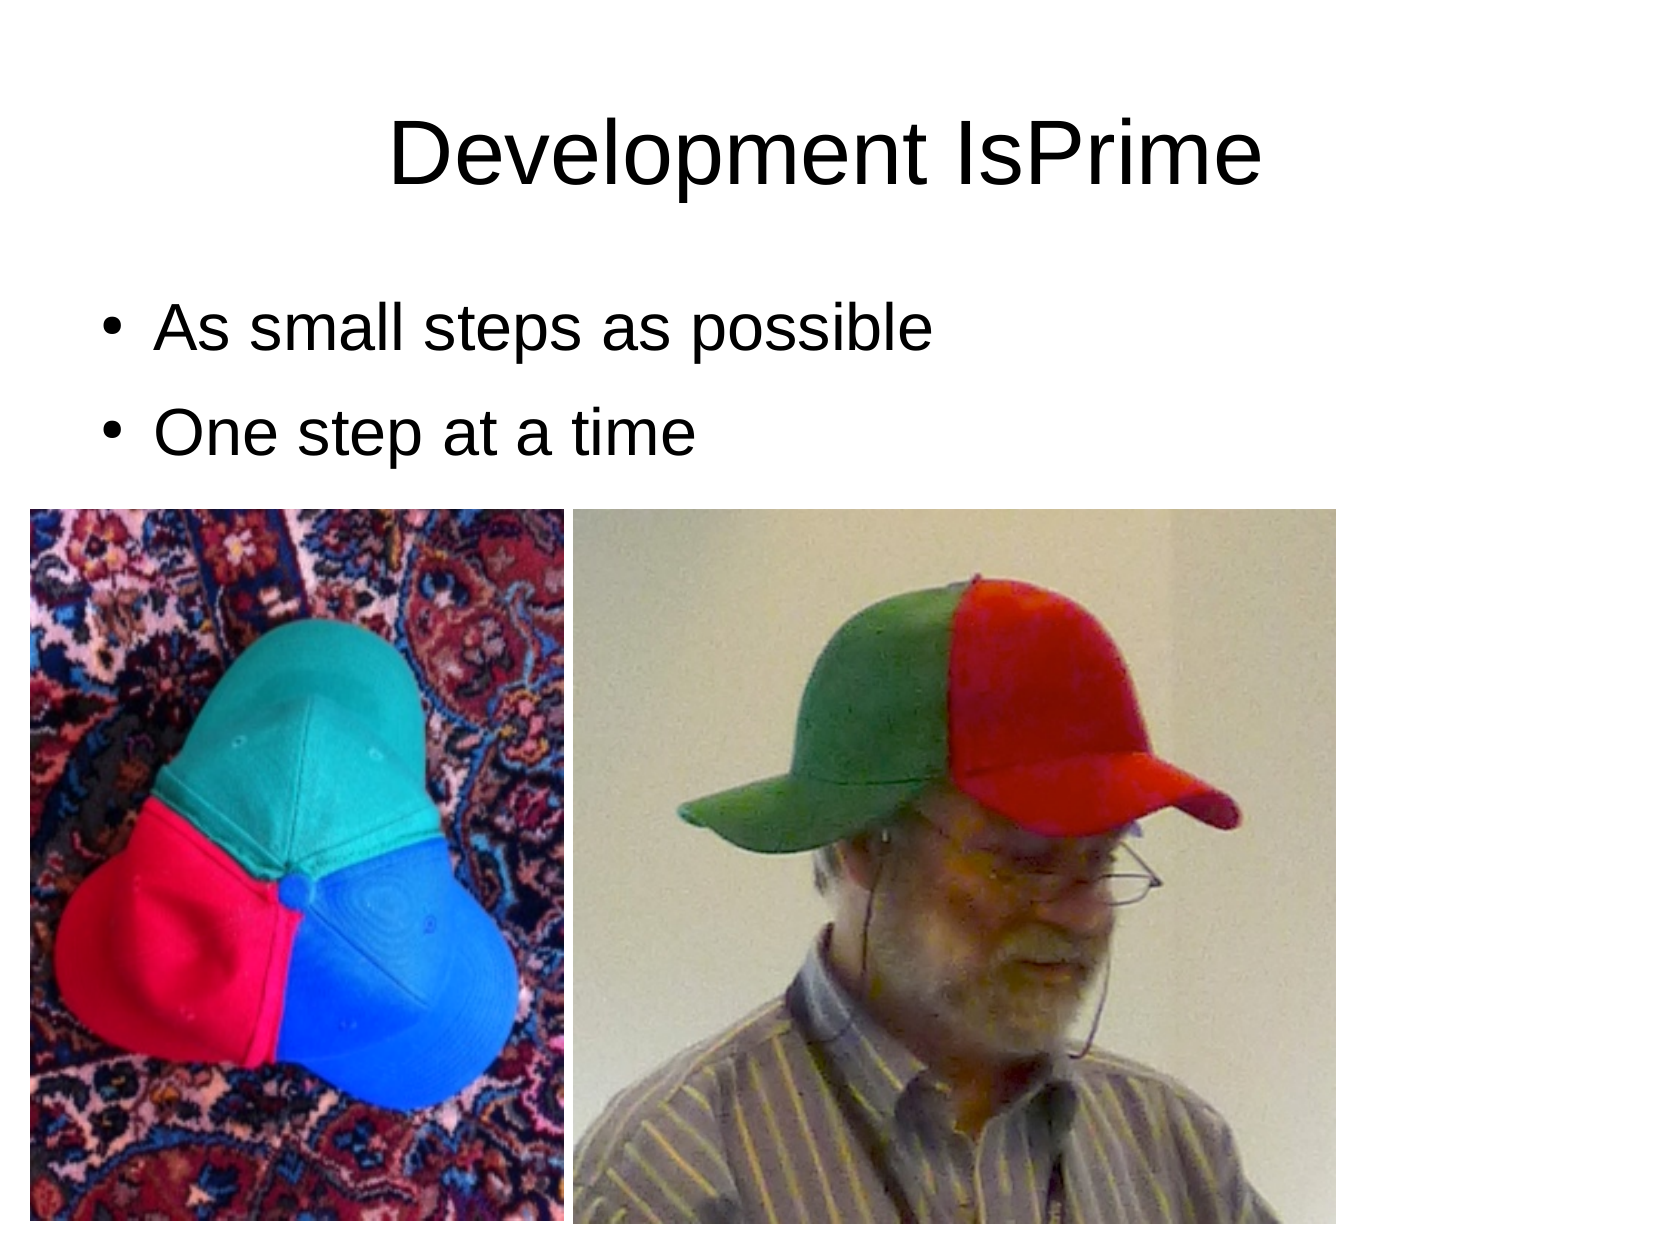

# Development IsPrime
As small steps as possible
One step at a time